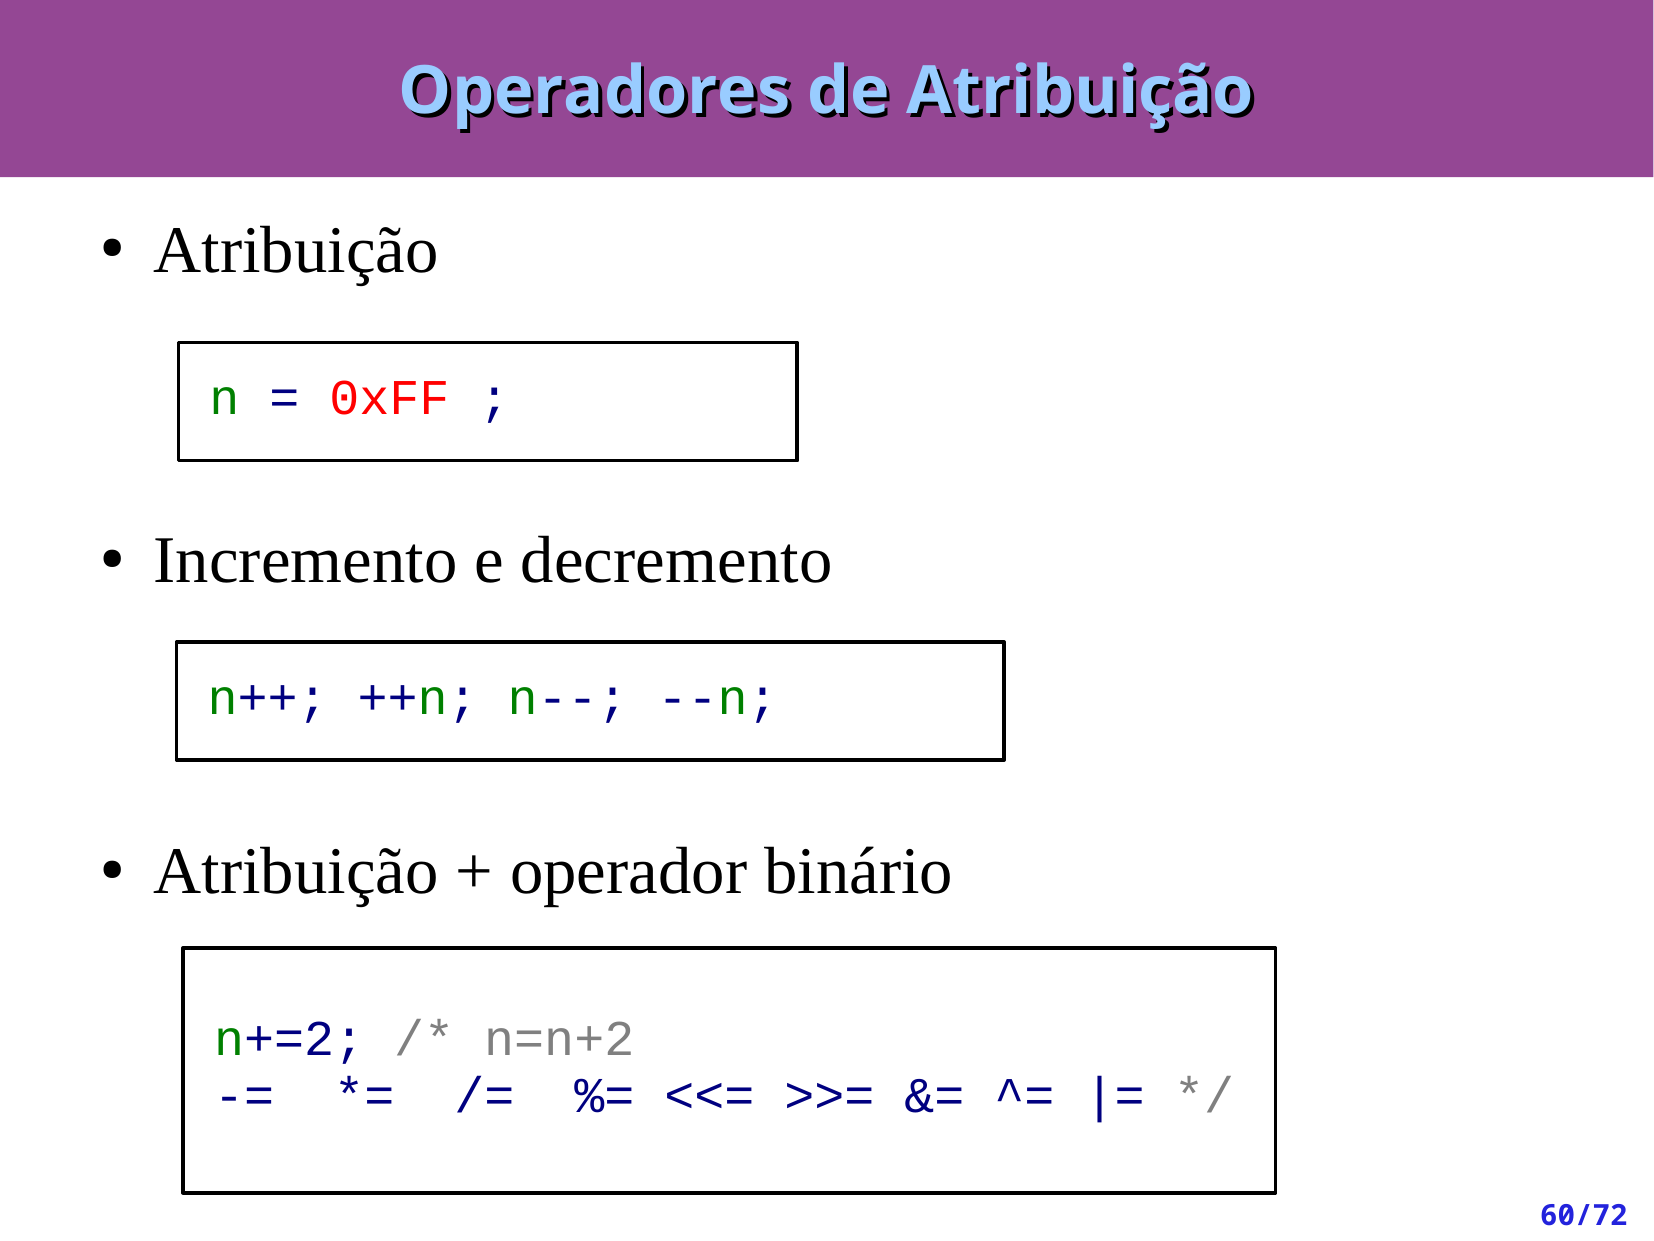

# Operadores de Atribuição
Atribuição
Incremento e decremento
Atribuição + operador binário
n = 0xFF ;
n++; ++n; n--; --n;
n+=2; /* n=n+2
-= *= /= %= <<= >>= &= ^= |= */
60